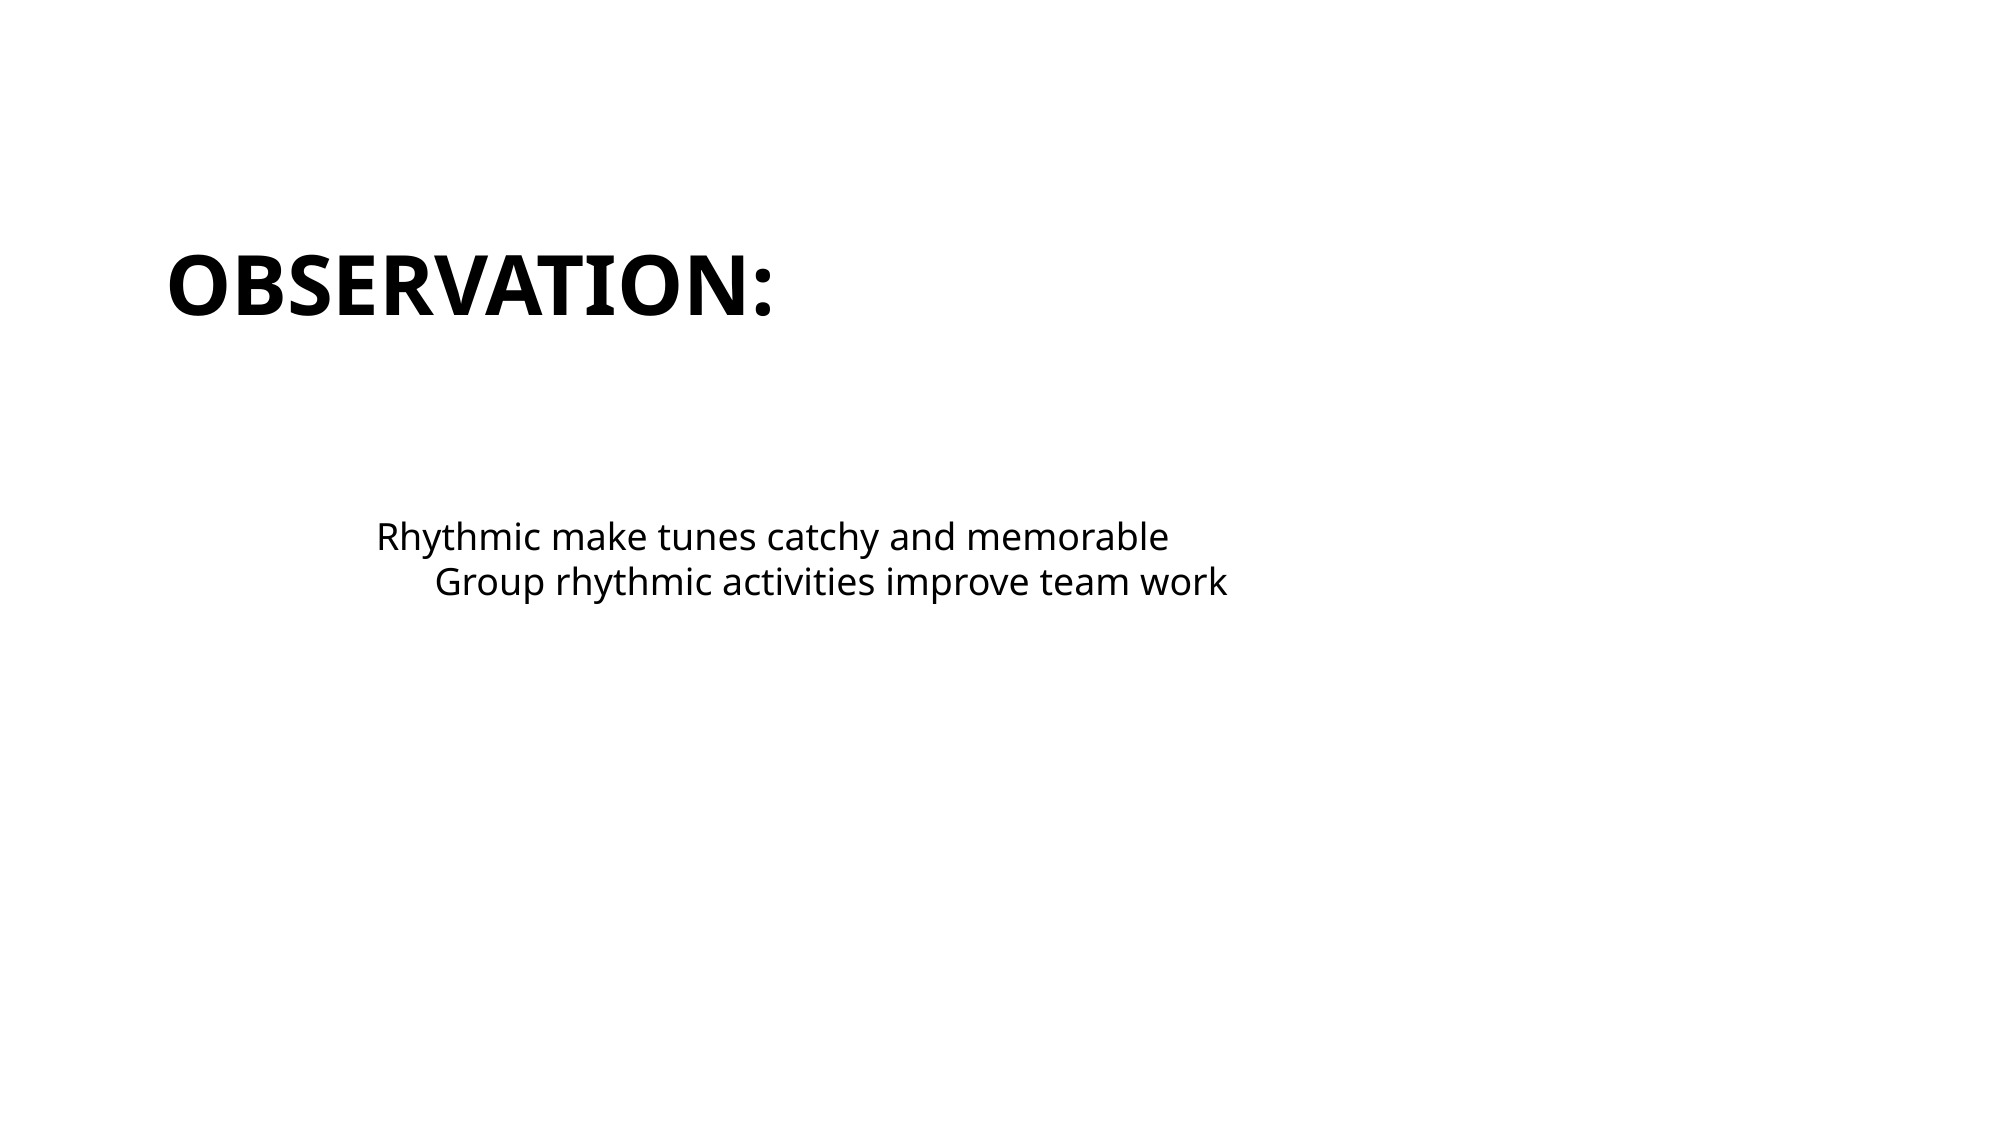

# OBSERVATION:
 Rhythmic make tunes catchy and memorable
 Group rhythmic activities improve team work
Rhythms make tunes catchy and memorable
Group rhythmic activities improve team work